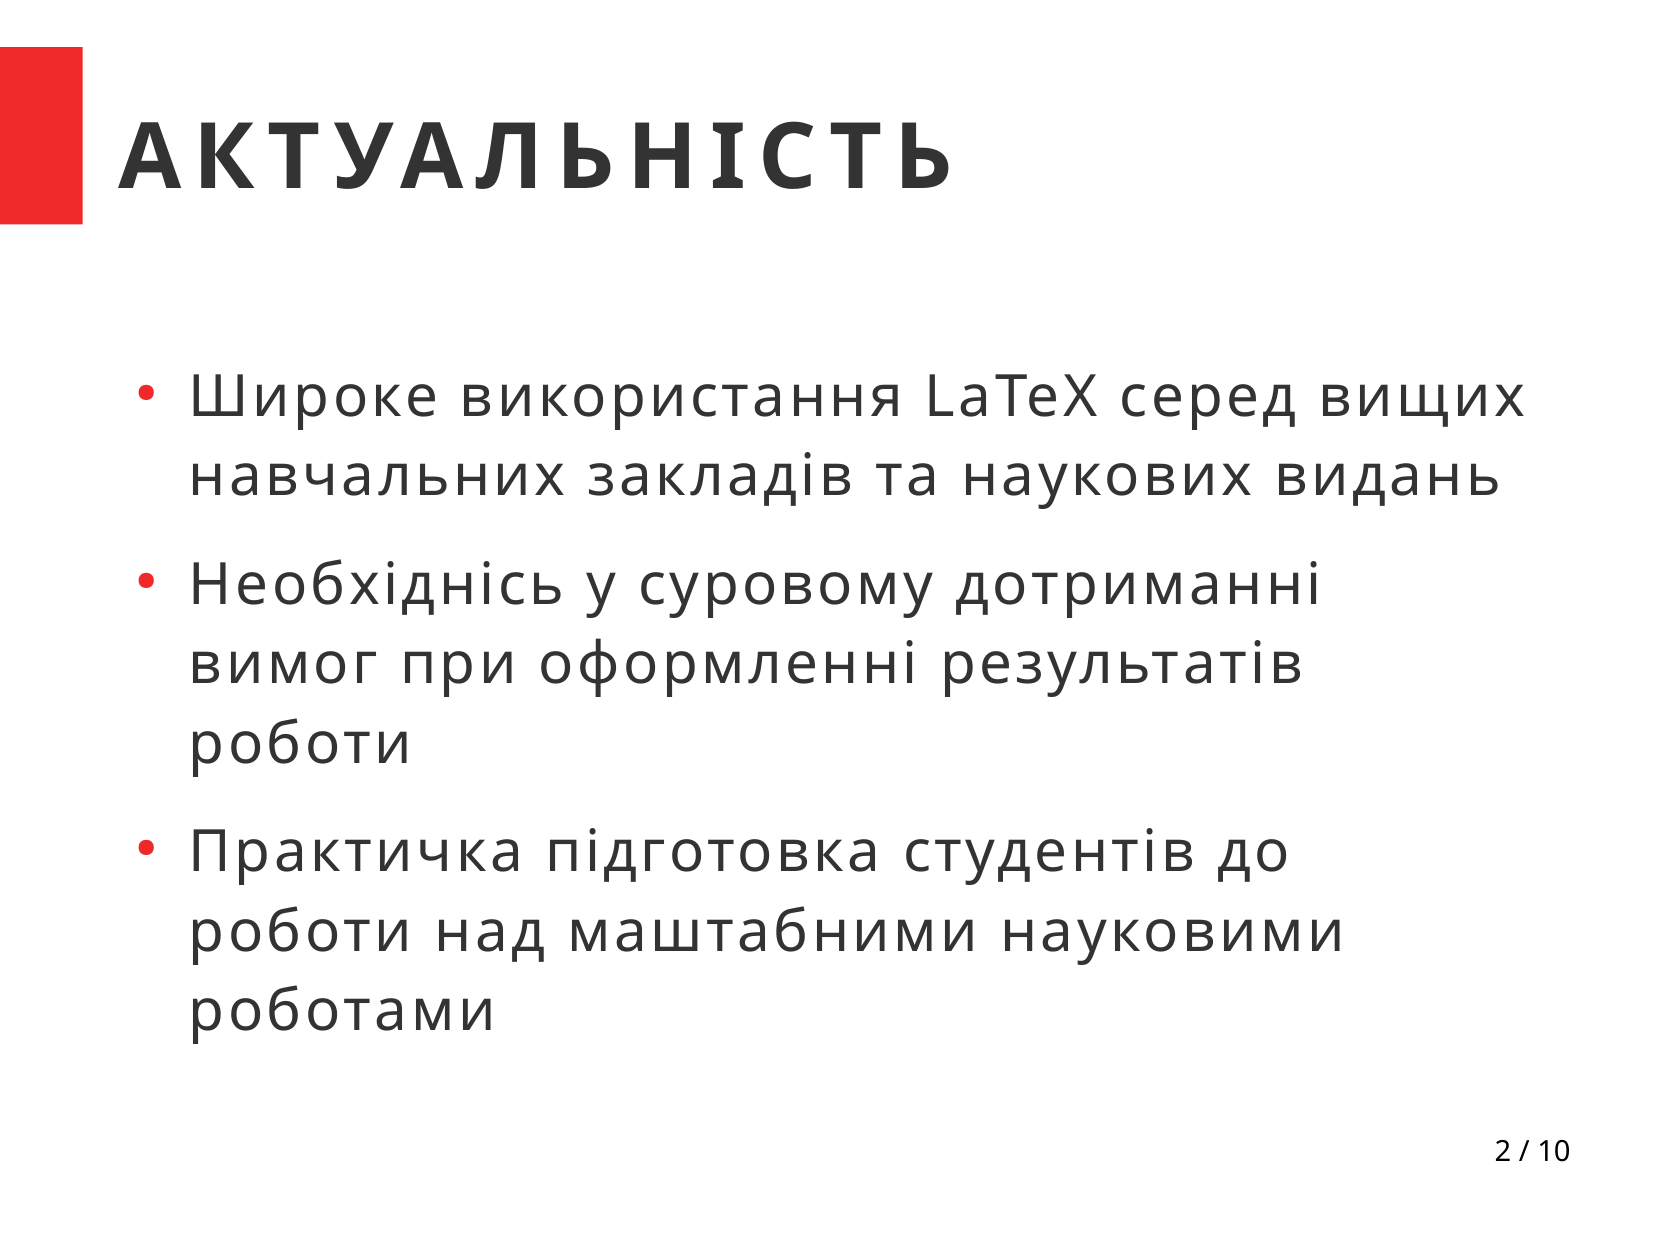

# Актуальність
Широке використання LaTeX серед вищих навчальних закладів та наукових видань
Необхіднісь у суровому дотриманні вимог при оформленні результатів роботи
Практичка підготовка студентів до роботи над маштабними науковими роботами
2